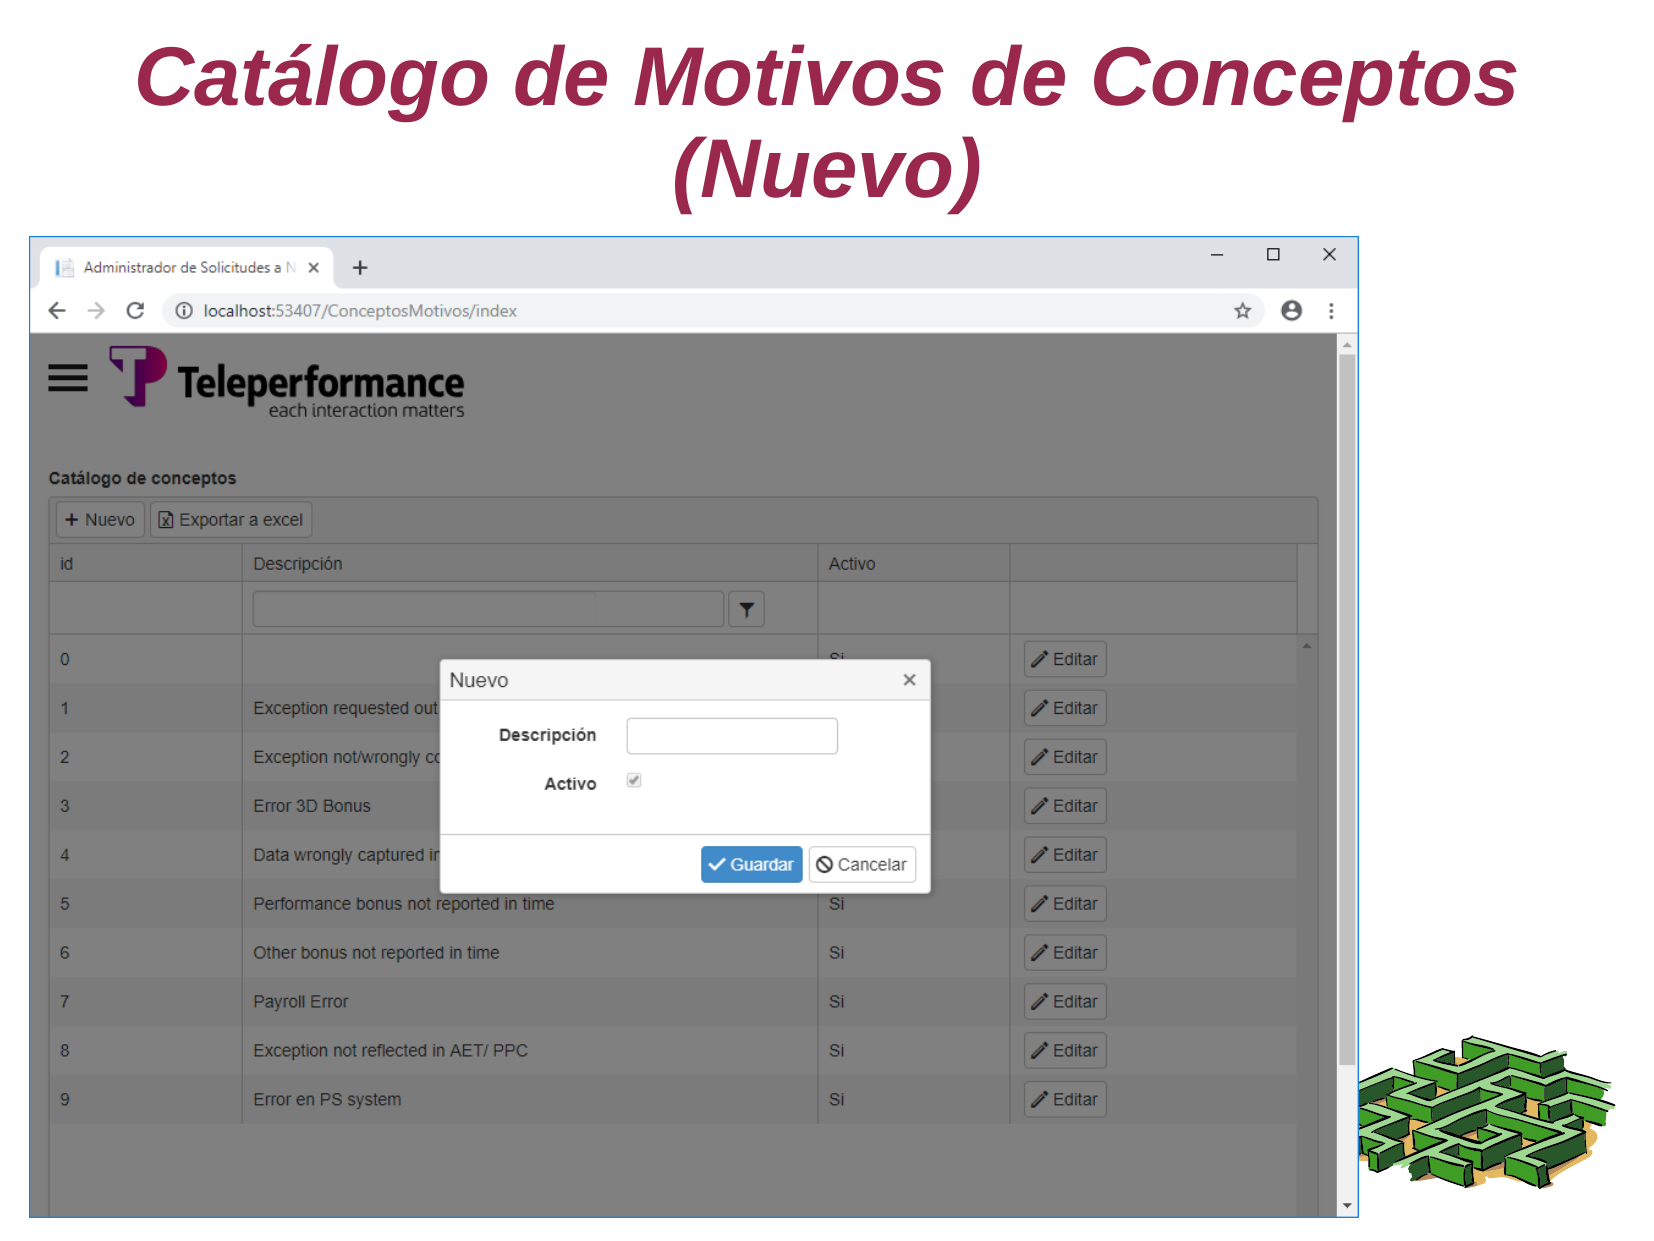

# Catálogo de Motivos de Conceptos (Nuevo)